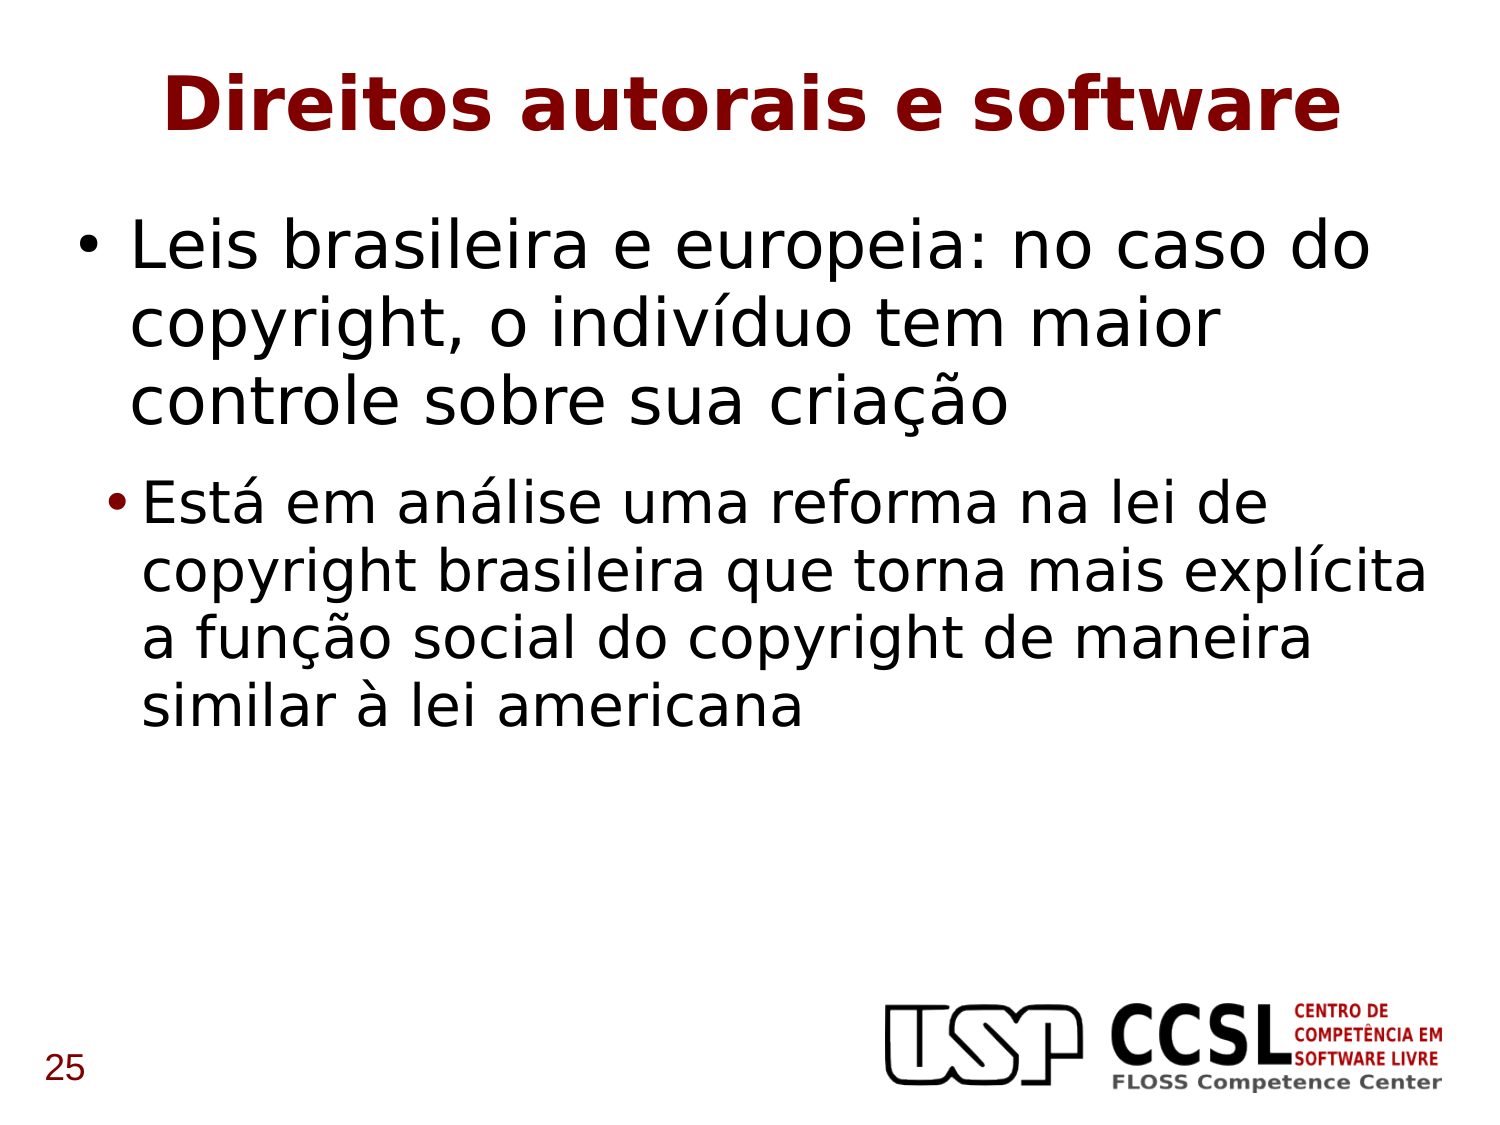

# Direitos autorais e software
Leis brasileira e europeia: no caso do copyright, o indivíduo tem maior controle sobre sua criação
Está em análise uma reforma na lei de copyright brasileira que torna mais explícita a função social do copyright de maneira similar à lei americana